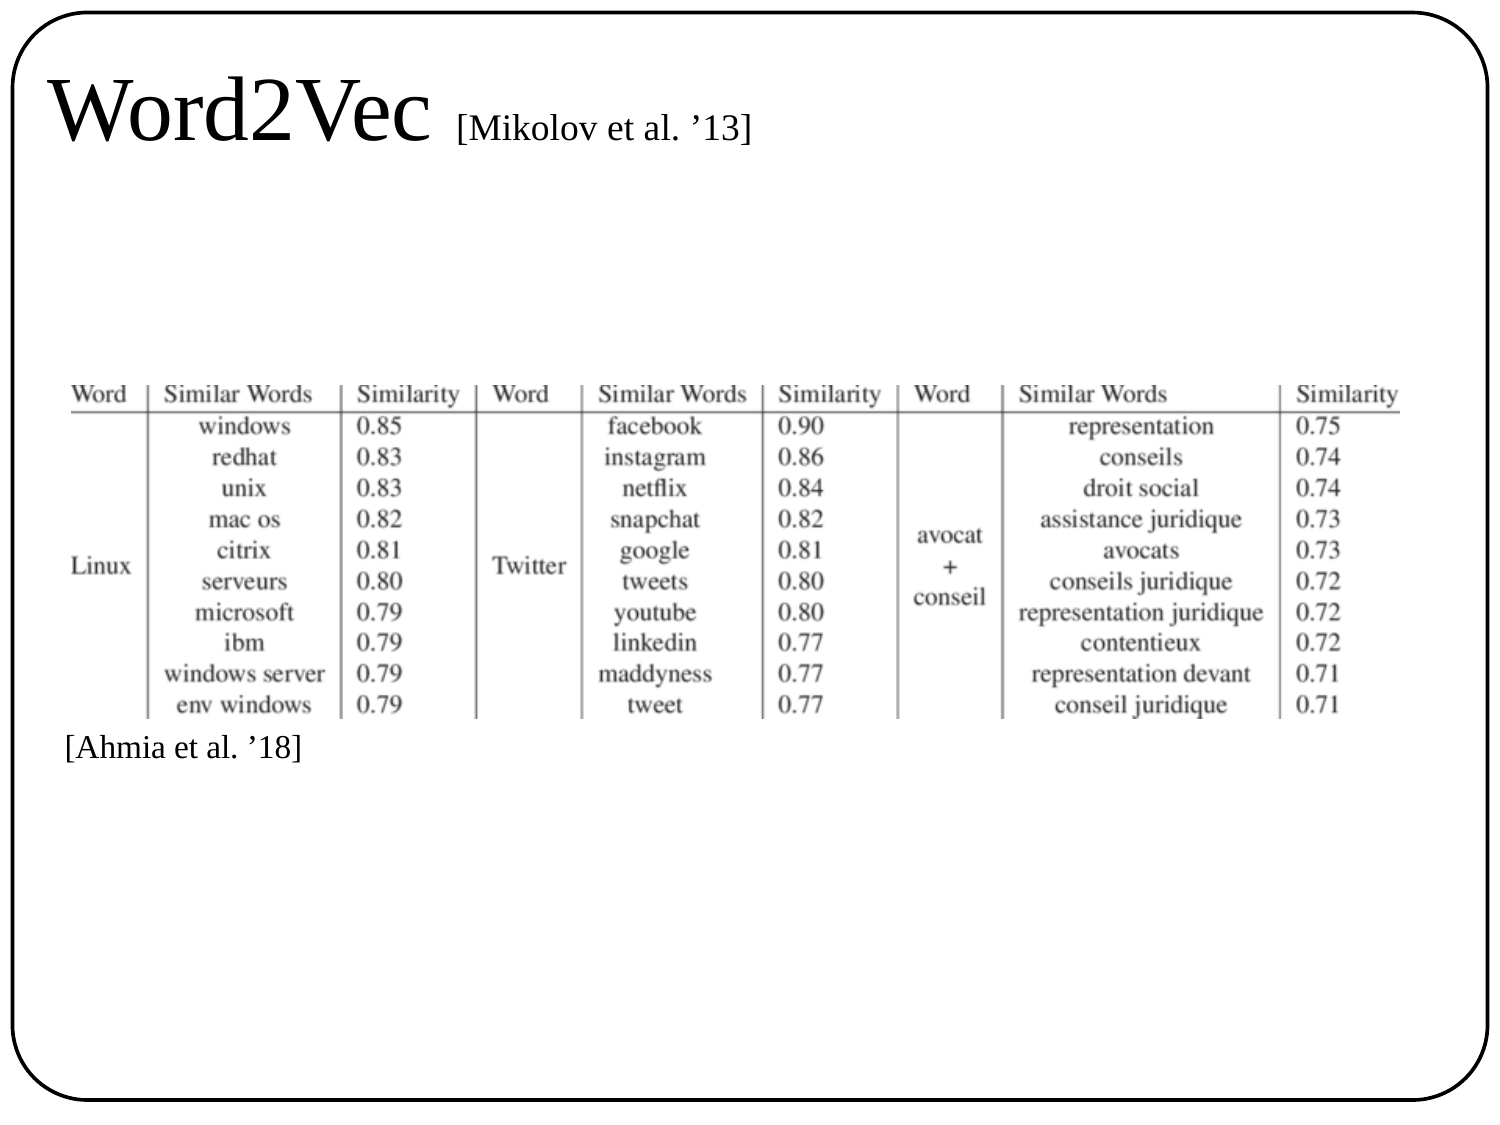

# Word2Vec [Mikolov et al. ’13]
[Ahmia et al. ’18]